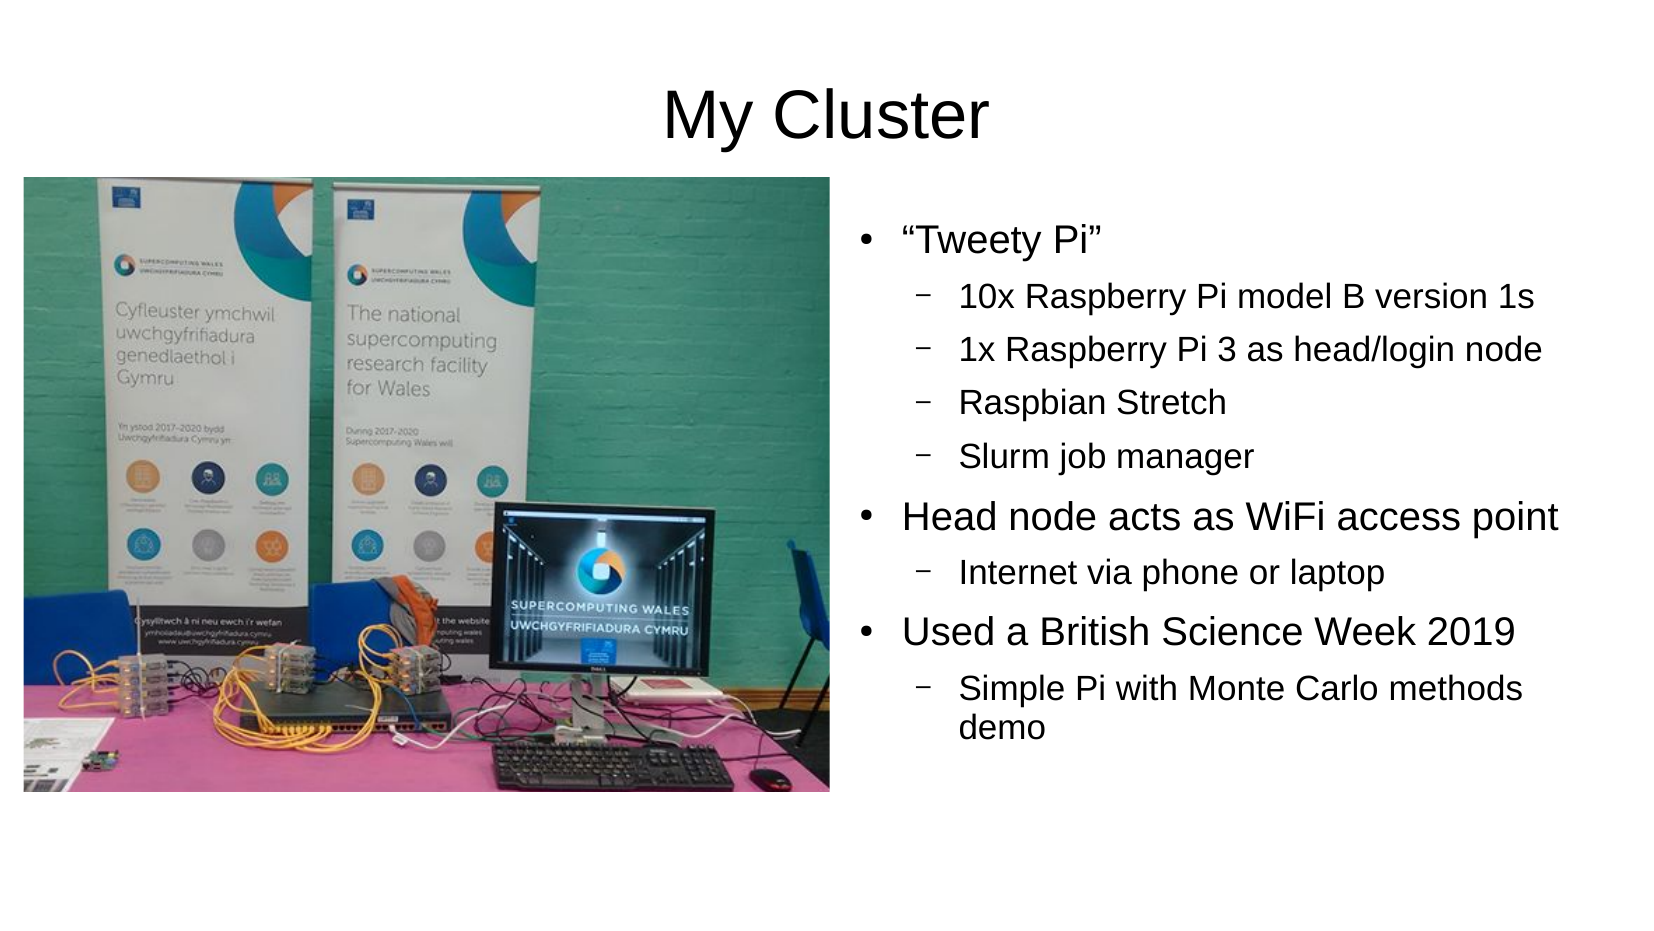

# My Cluster
“Tweety Pi”
10x Raspberry Pi model B version 1s
1x Raspberry Pi 3 as head/login node
Raspbian Stretch
Slurm job manager
Head node acts as WiFi access point
Internet via phone or laptop
Used a British Science Week 2019
Simple Pi with Monte Carlo methods demo